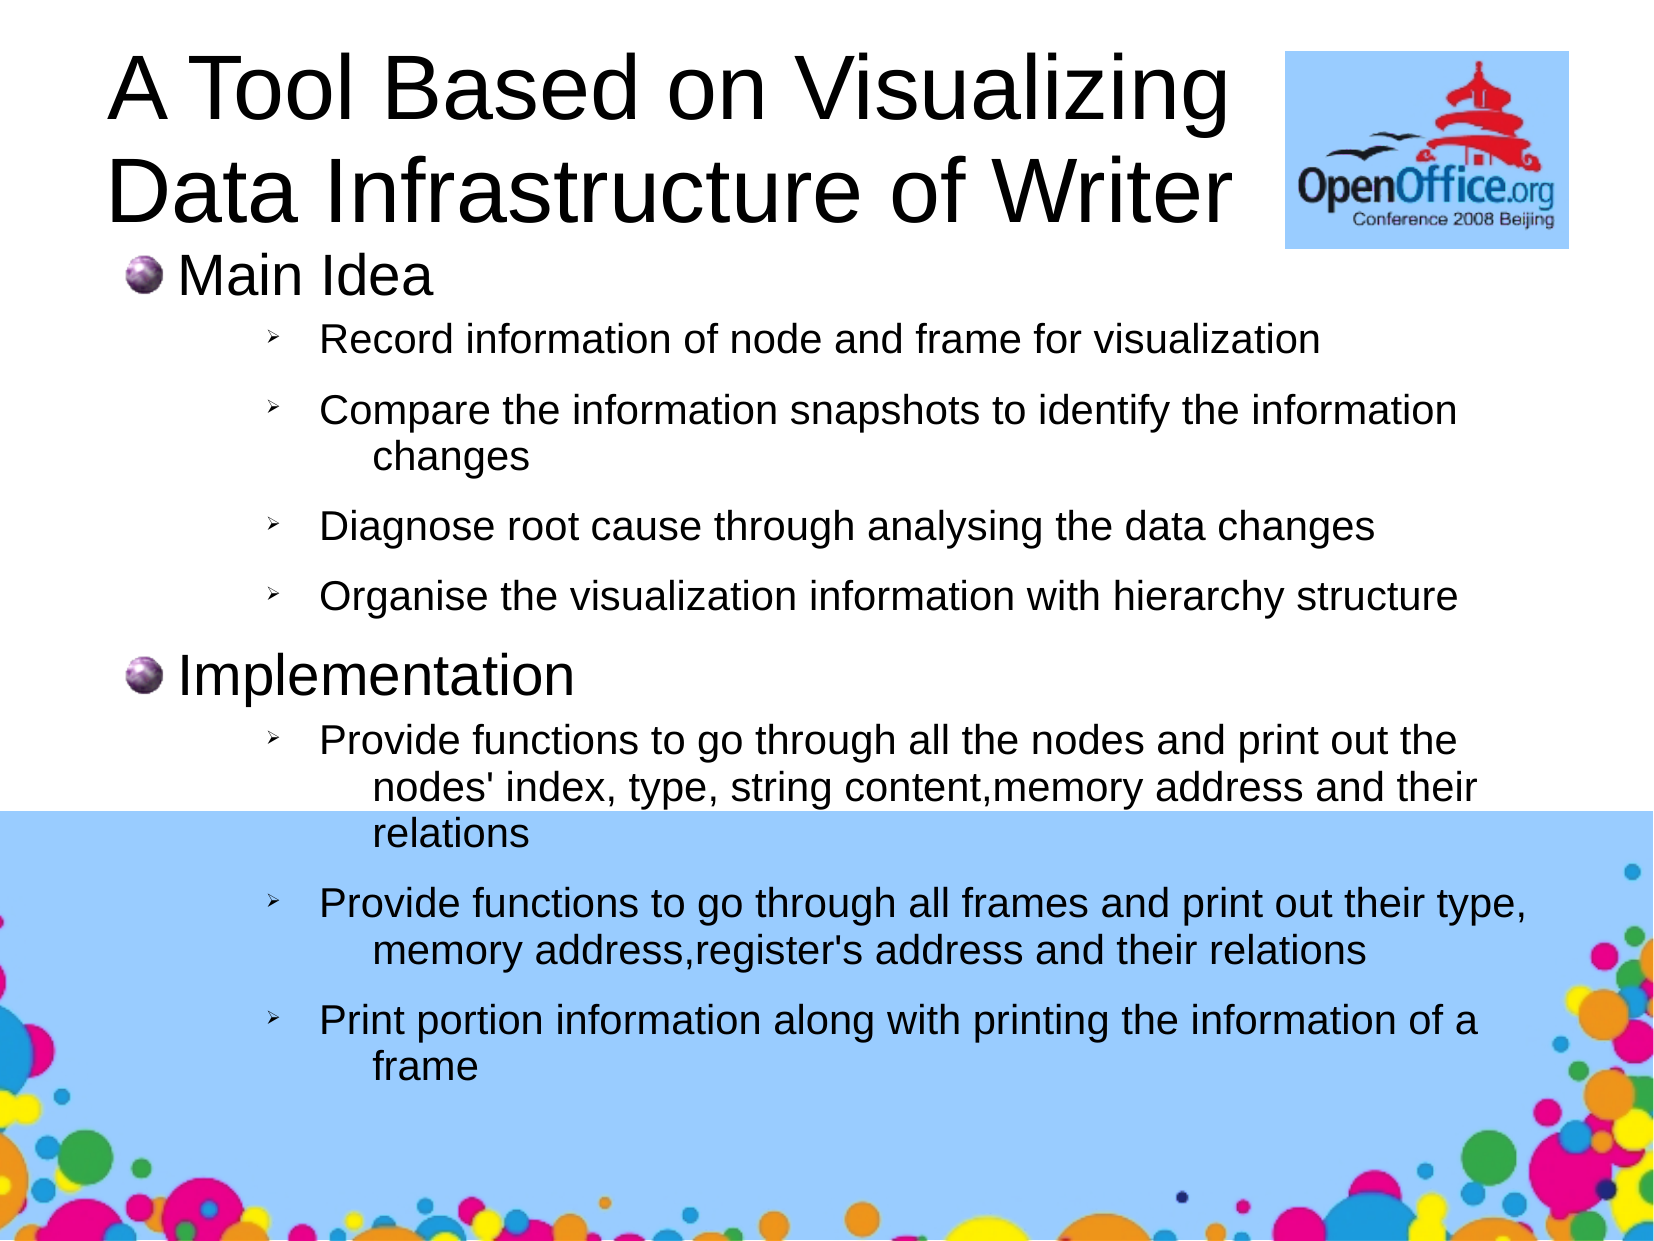

# A Tool Based on Visualizing Data Infrastructure of Writer
Main Idea
Record information of node and frame for visualization
Compare the information snapshots to identify the information changes
Diagnose root cause through analysing the data changes
Organise the visualization information with hierarchy structure
Implementation
Provide functions to go through all the nodes and print out the nodes' index, type, string content,memory address and their relations
Provide functions to go through all frames and print out their type, memory address,register's address and their relations
Print portion information along with printing the information of a frame